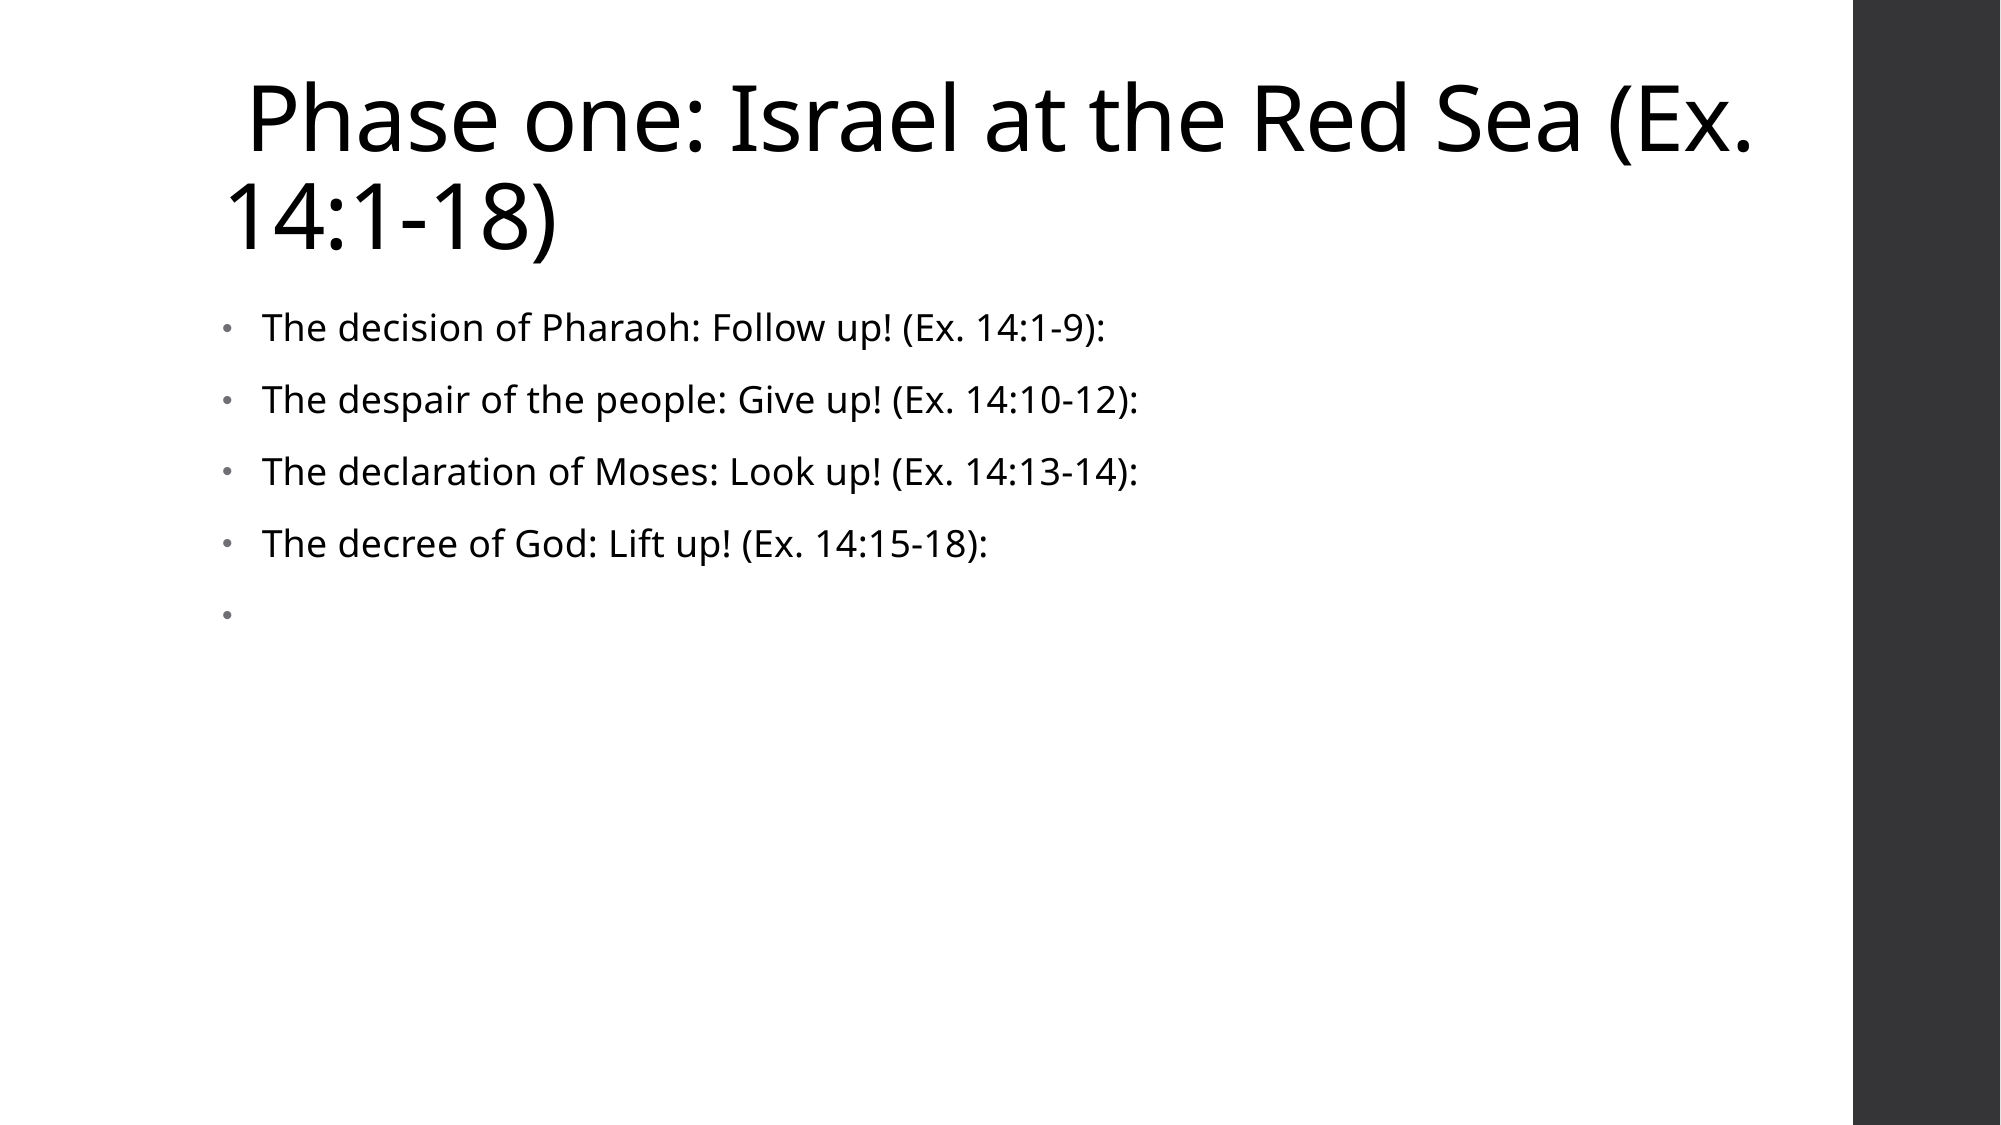

# Phase one: Israel at the Red Sea (Ex. 14:1-18)
 The decision of Pharaoh: Follow up! (Ex. 14:1-9):
 The despair of the people: Give up! (Ex. 14:10-12):
 The declaration of Moses: Look up! (Ex. 14:13-14):
 The decree of God: Lift up! (Ex. 14:15-18):